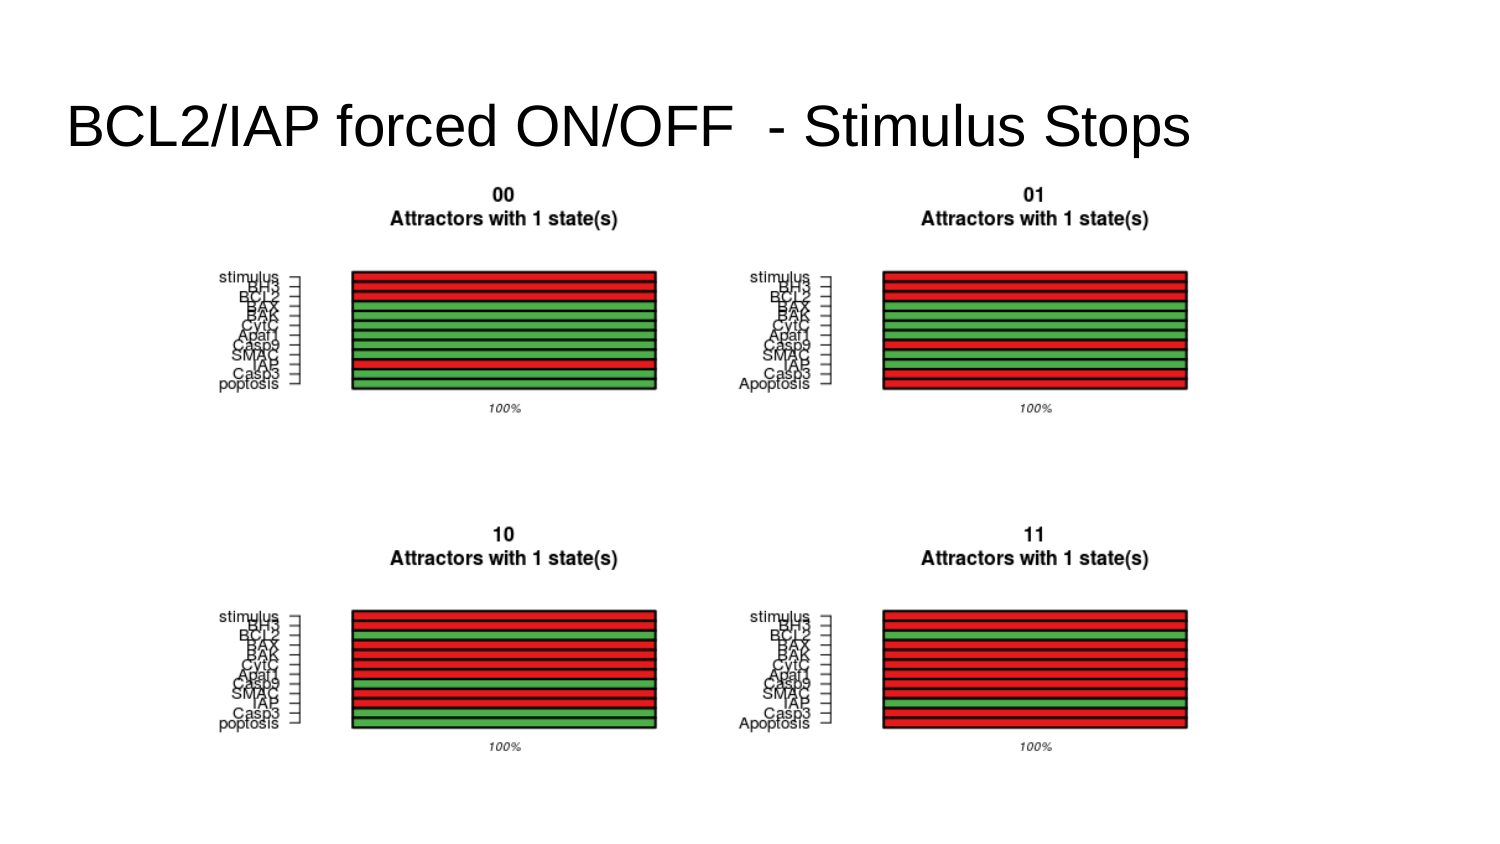

# BCL2/IAP forced ON/OFF - Stimulus Stops